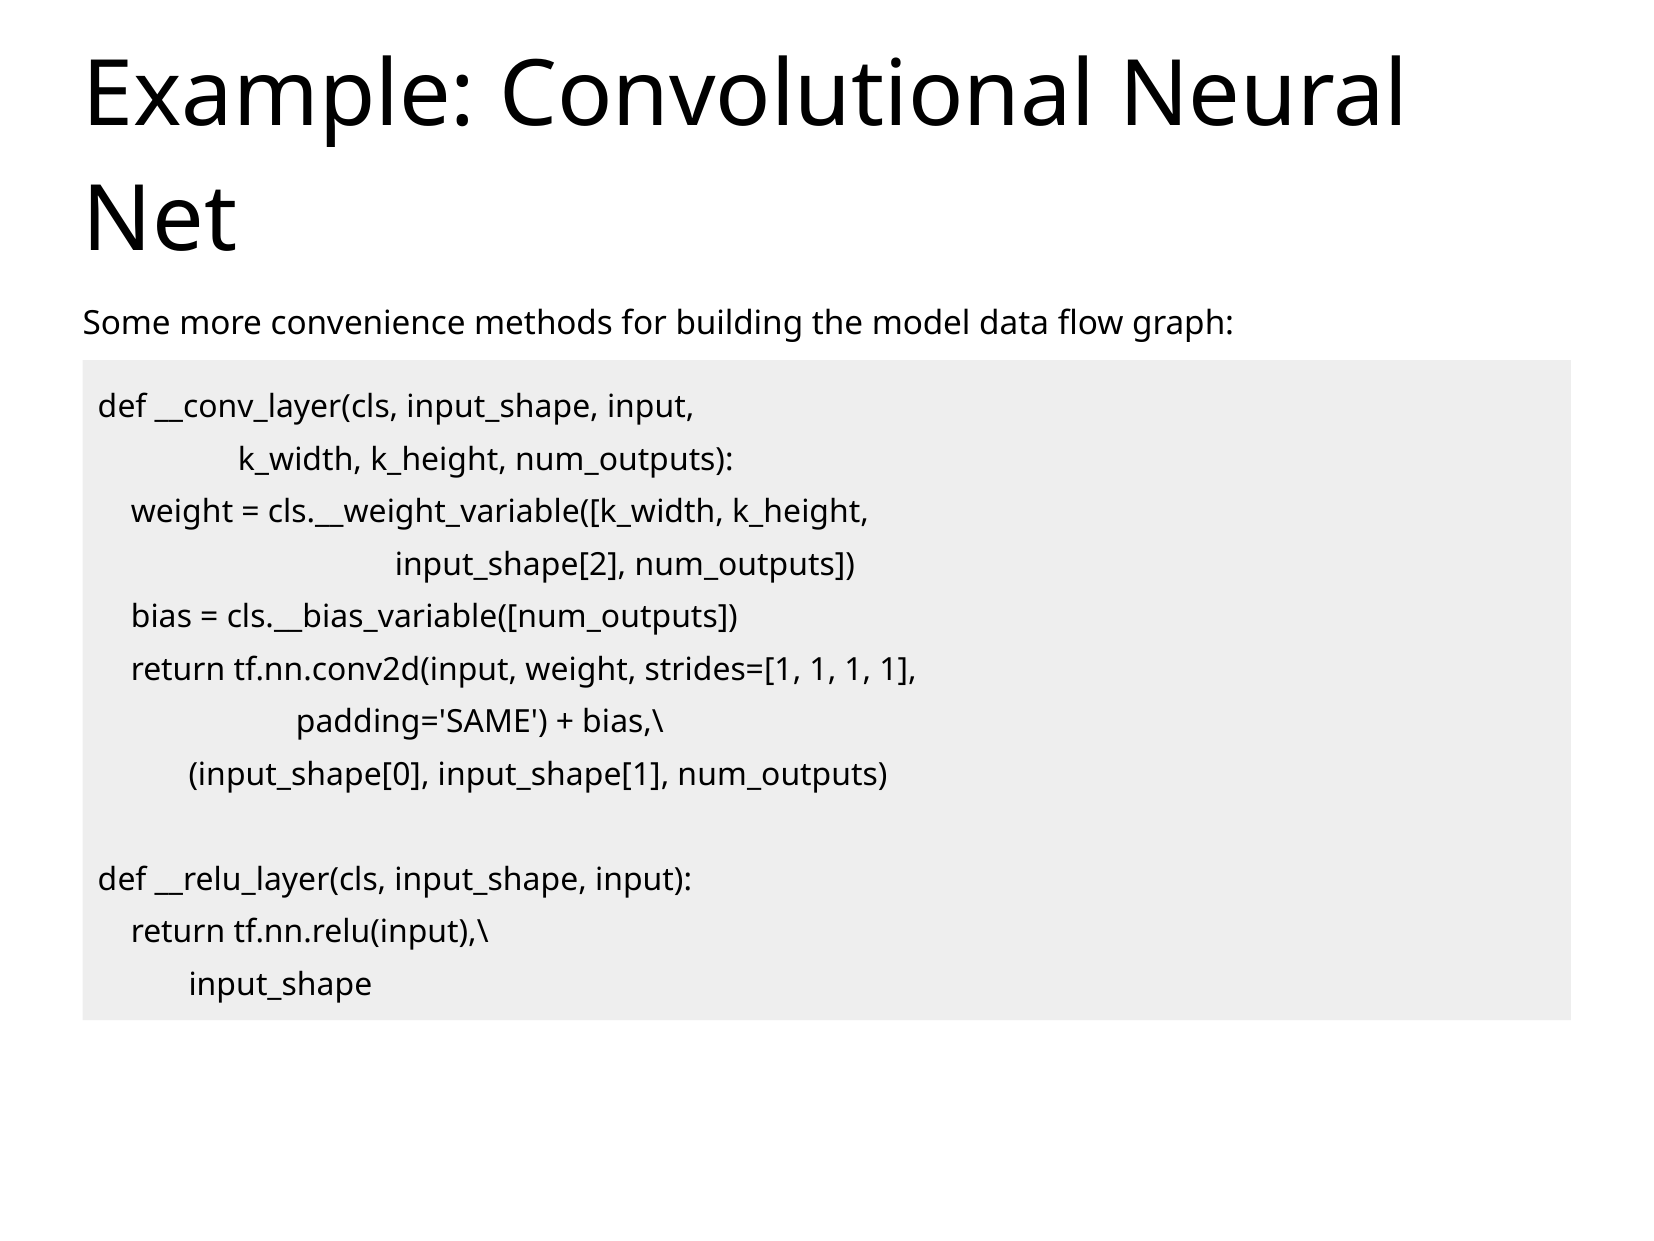

# Example: Convolutional Neural Net
Some more convenience methods for building the model data flow graph:
def __conv_layer(cls, input_shape, input,
 k_width, k_height, num_outputs):
 weight = cls.__weight_variable([k_width, k_height,
 input_shape[2], num_outputs])
 bias = cls.__bias_variable([num_outputs])
 return tf.nn.conv2d(input, weight, strides=[1, 1, 1, 1],
 padding='SAME') + bias,\
 (input_shape[0], input_shape[1], num_outputs)
def __relu_layer(cls, input_shape, input):
 return tf.nn.relu(input),\
 input_shape